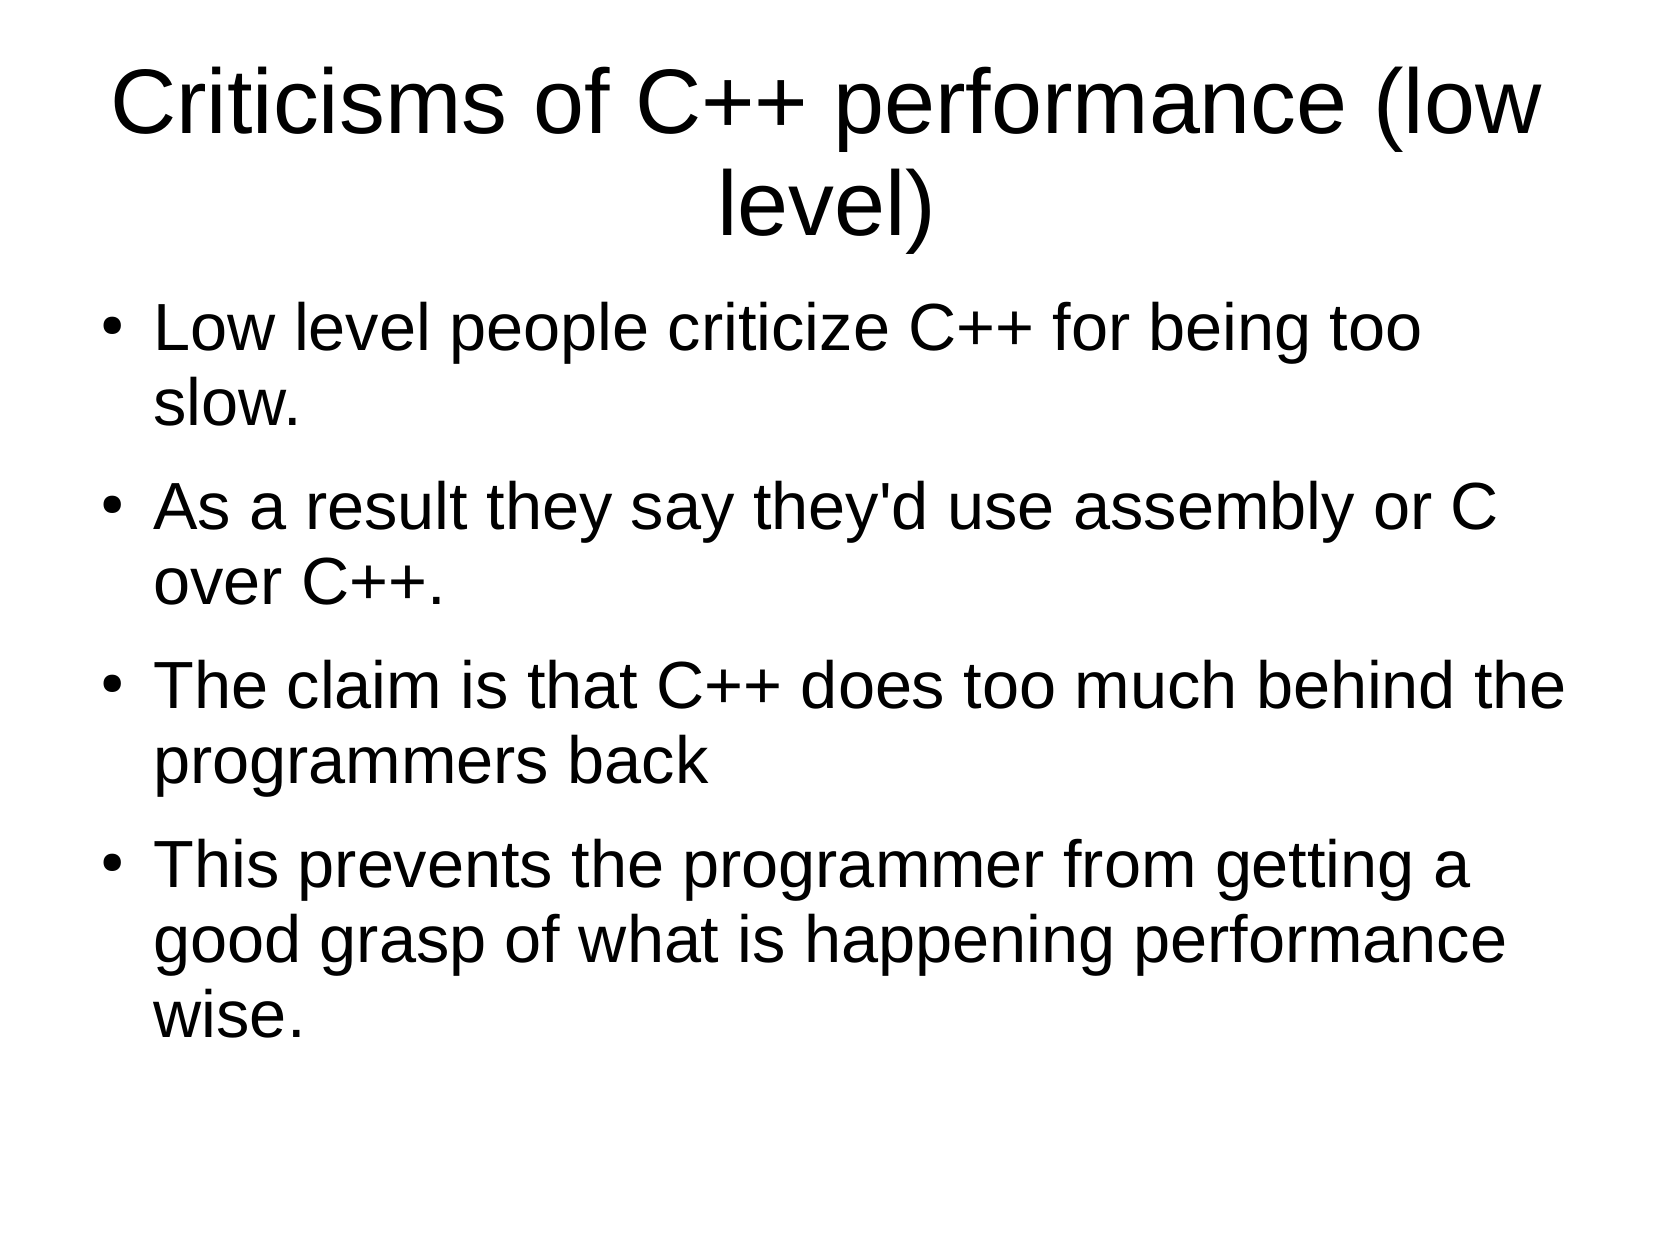

# Criticisms of C++ performance (low level)
Low level people criticize C++ for being too slow.
As a result they say they'd use assembly or C over C++.
The claim is that C++ does too much behind the programmers back
This prevents the programmer from getting a good grasp of what is happening performance wise.